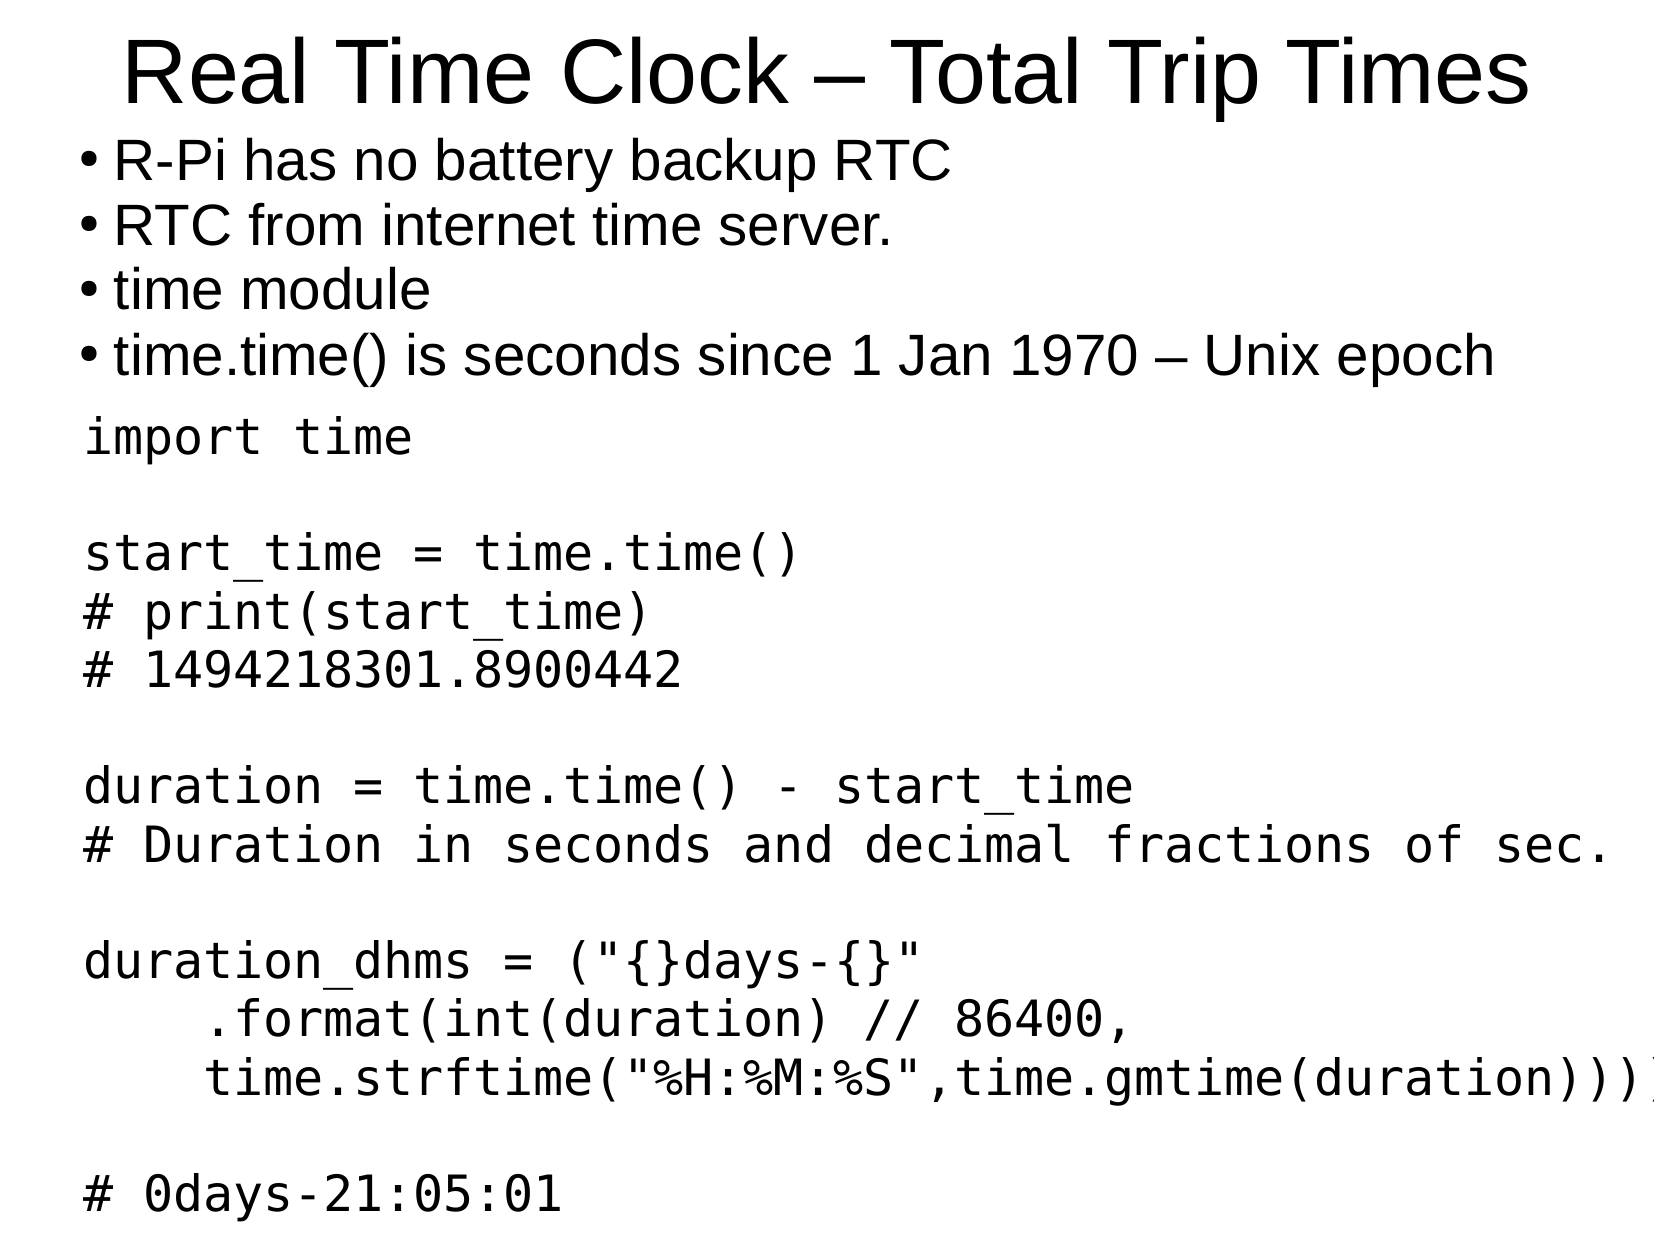

# Real Time Clock – Total Trip Times
R-Pi has no battery backup RTC
RTC from internet time server.
time module
time.time() is seconds since 1 Jan 1970 – Unix epoch
import time
start_time = time.time()
# print(start_time)
# 1494218301.8900442
duration = time.time() - start_time
# Duration in seconds and decimal fractions of sec.
duration_dhms = ("{}days-{}"
 .format(int(duration) // 86400,
 time.strftime("%H:%M:%S",time.gmtime(duration))))
# 0days-21:05:01